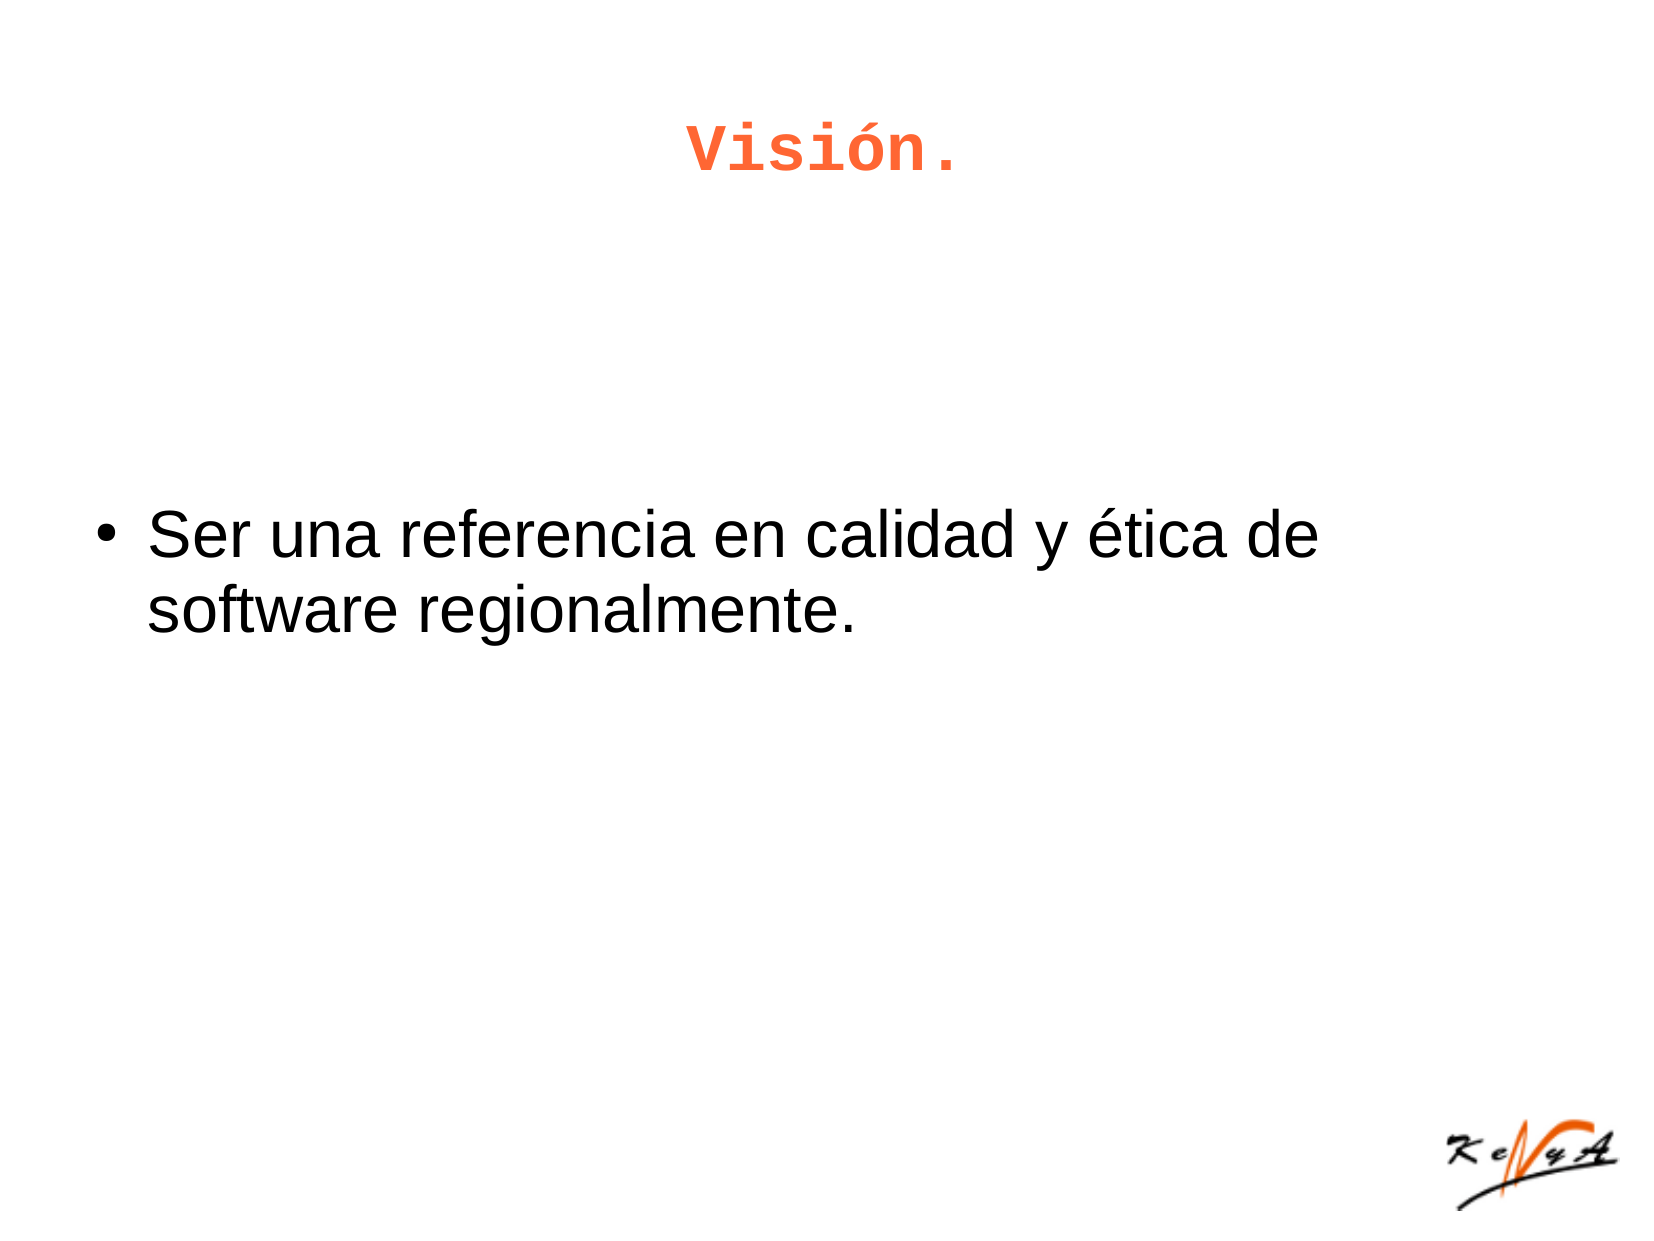

# Visión.
Ser una referencia en calidad y ética de software regionalmente.